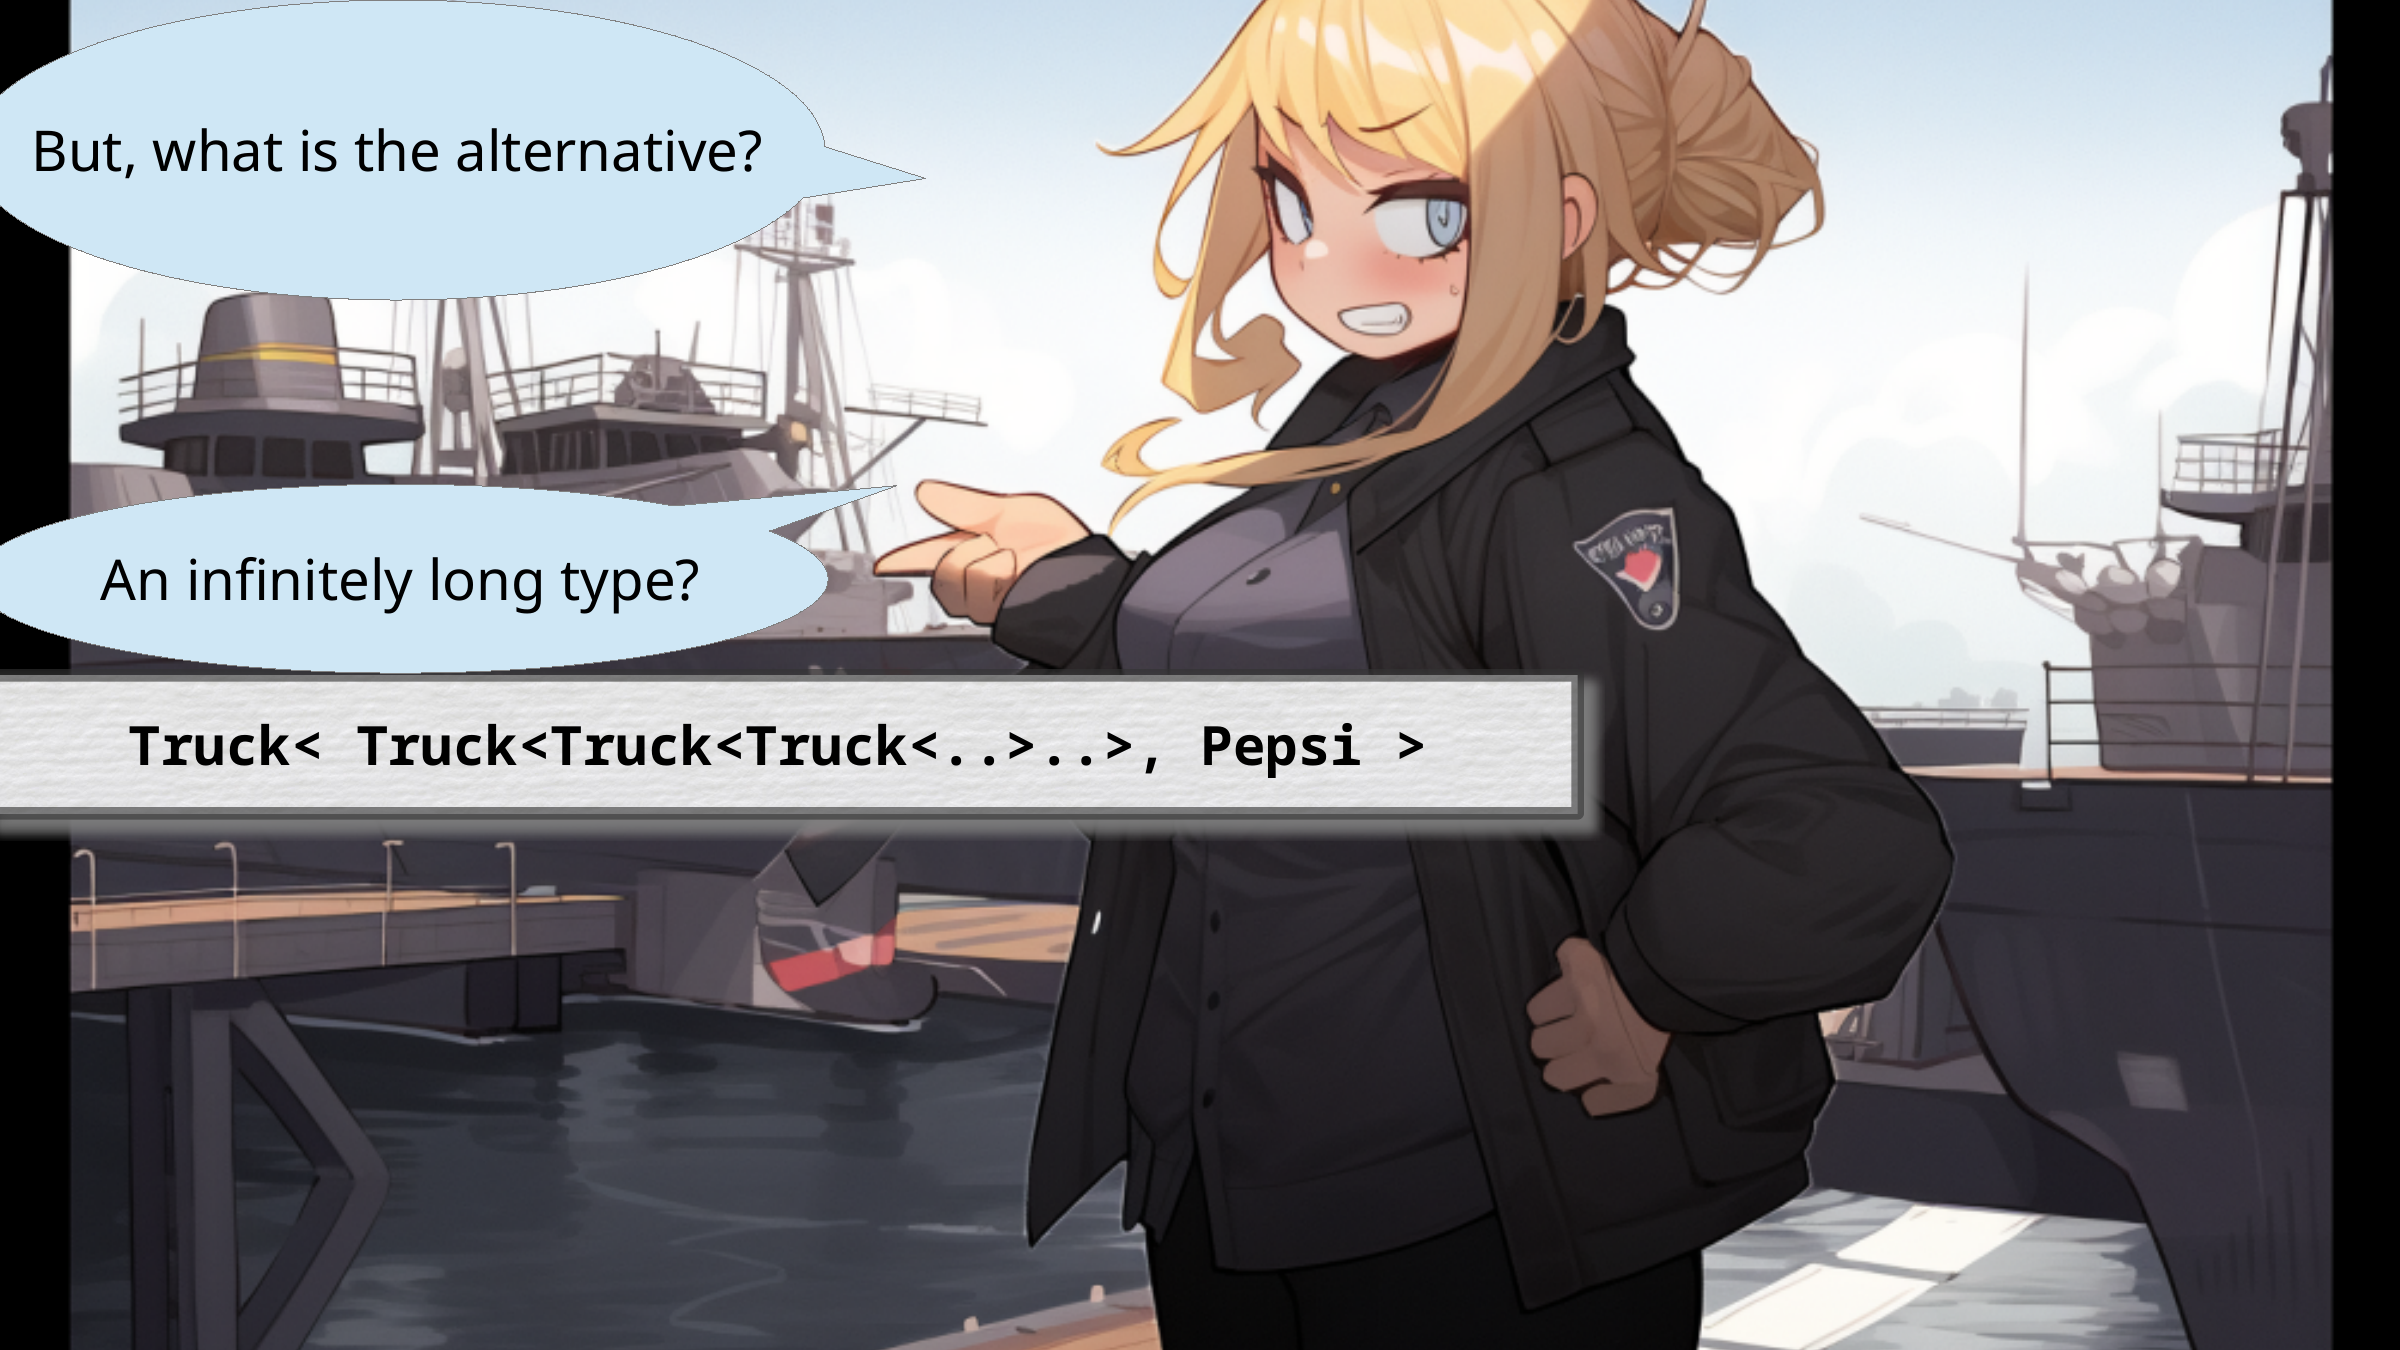

But, what is the alternative?
An infinitely long type?
 Truck< Truck<Truck<Truck<..>..>, Pepsi >